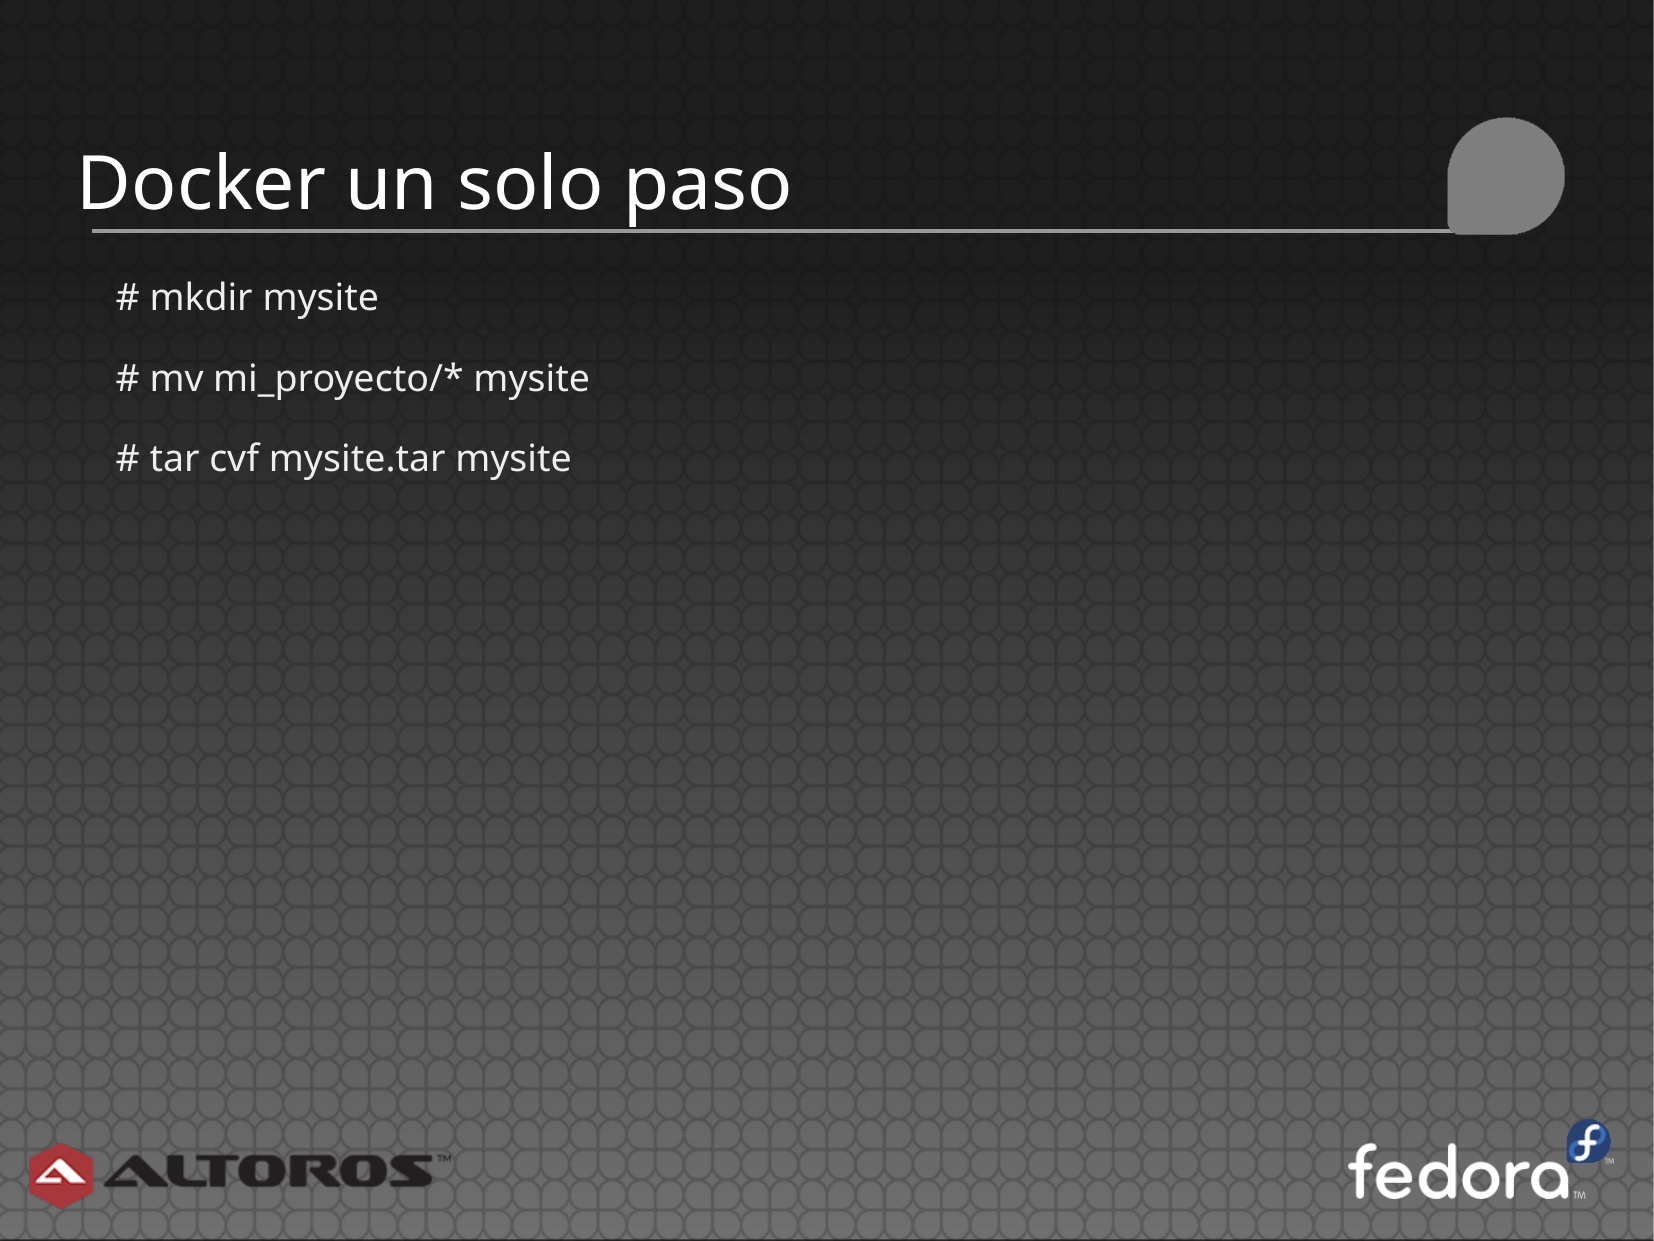

# mkdir mysite
# mv mi_proyecto/* mysite
# tar cvf mysite.tar mysite
# Docker un solo paso